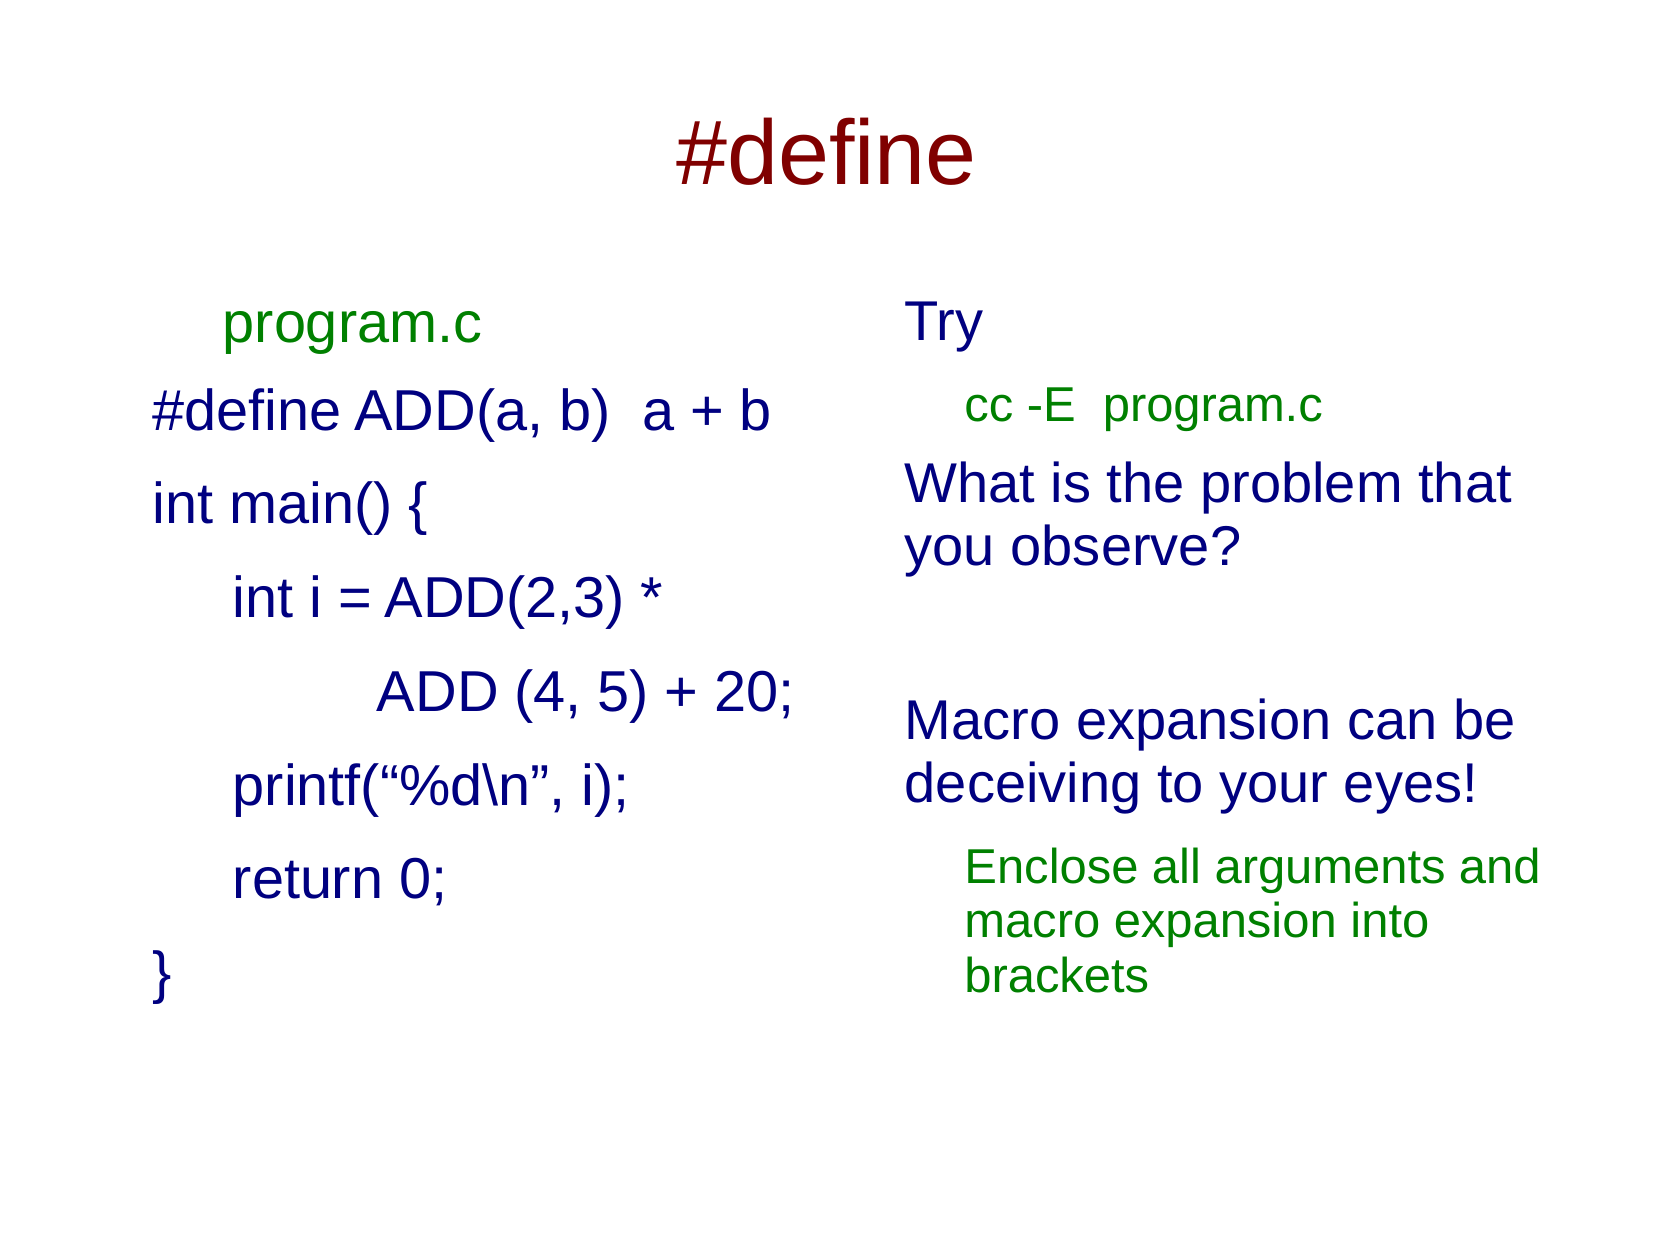

# #define
program.c
#define ADD(a, b) a + b
int main() {
 int i = ADD(2,3) *
 ADD (4, 5) + 20;
 printf(“%d\n”, i);
 return 0;
}
Try
cc -E program.c
What is the problem that you observe?
Macro expansion can be deceiving to your eyes!
Enclose all arguments and macro expansion into brackets